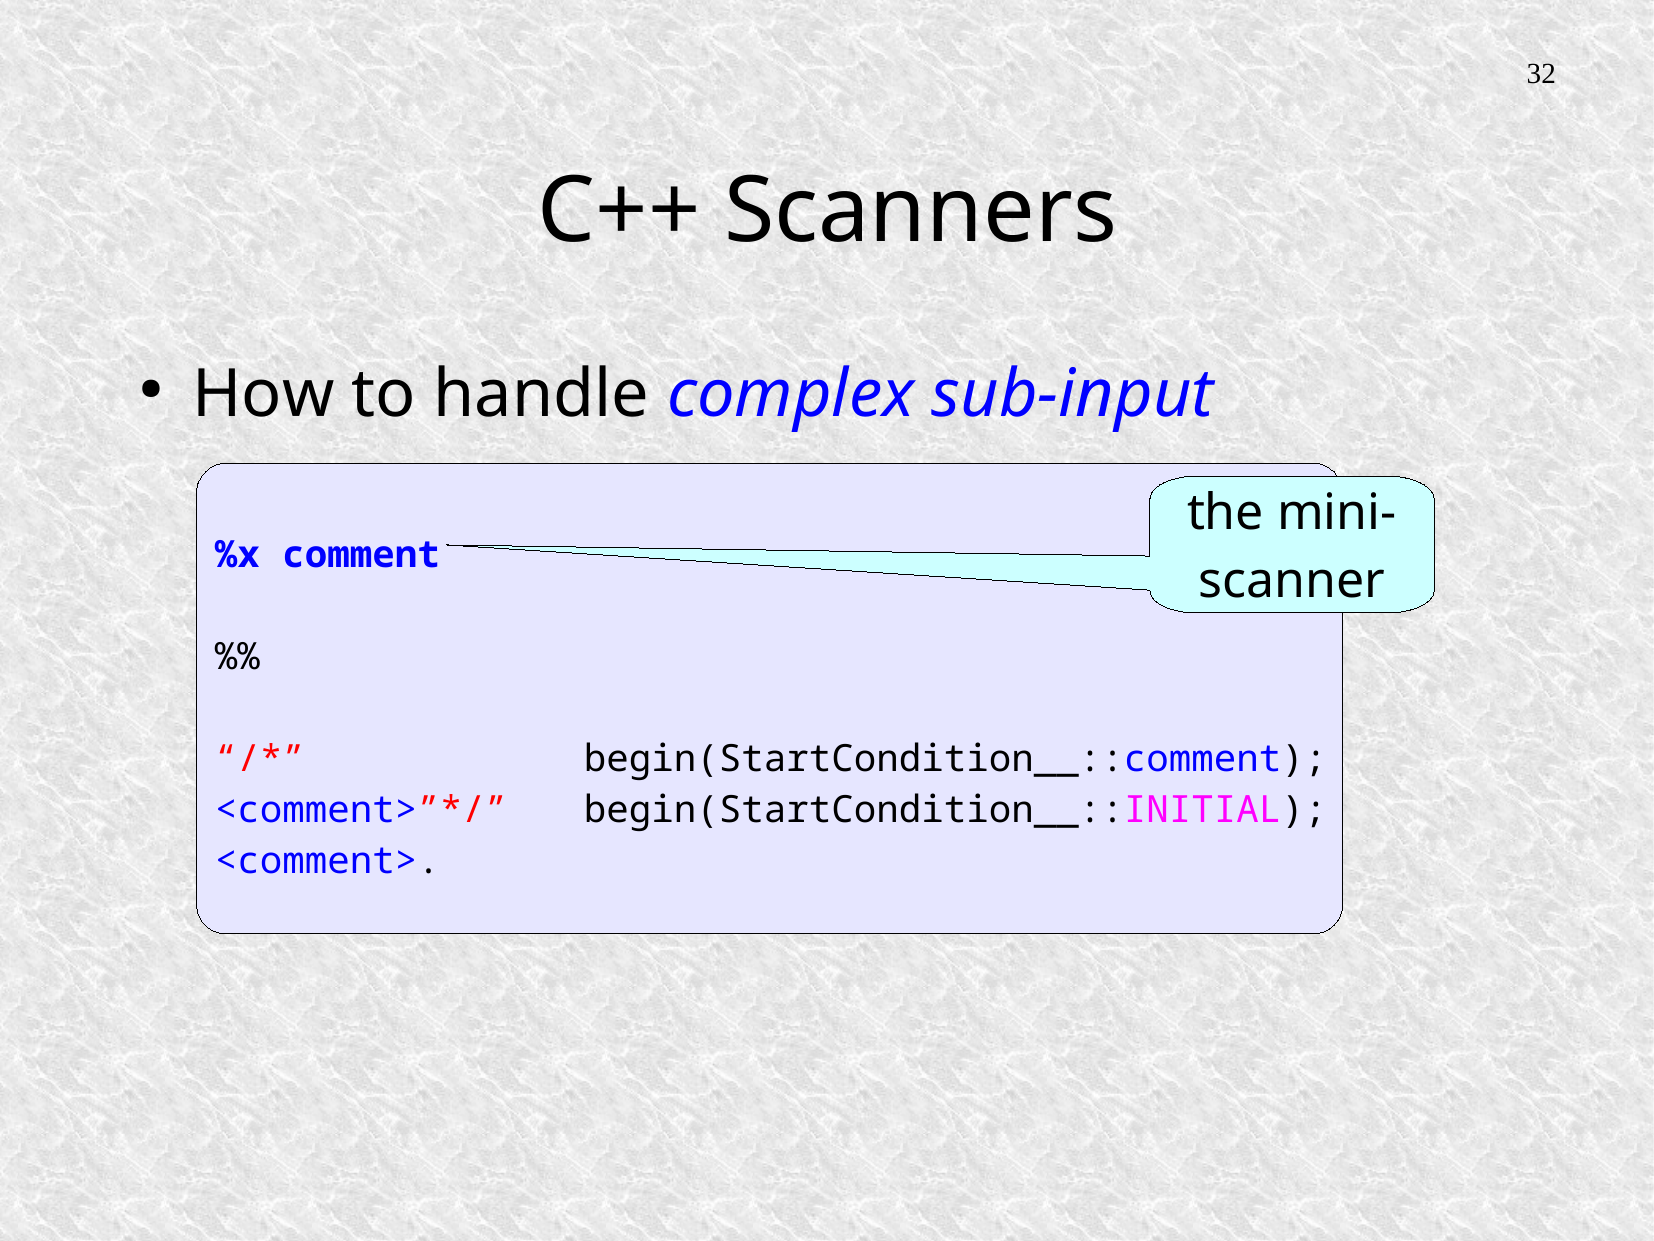

32
# C++ Scanners
How to handle complex sub-input
%x comment
%%
“/*”				begin(StartCondition__::comment);
<comment>”*/”		begin(StartCondition__::INITIAL);
<comment>.
the mini-
scanner